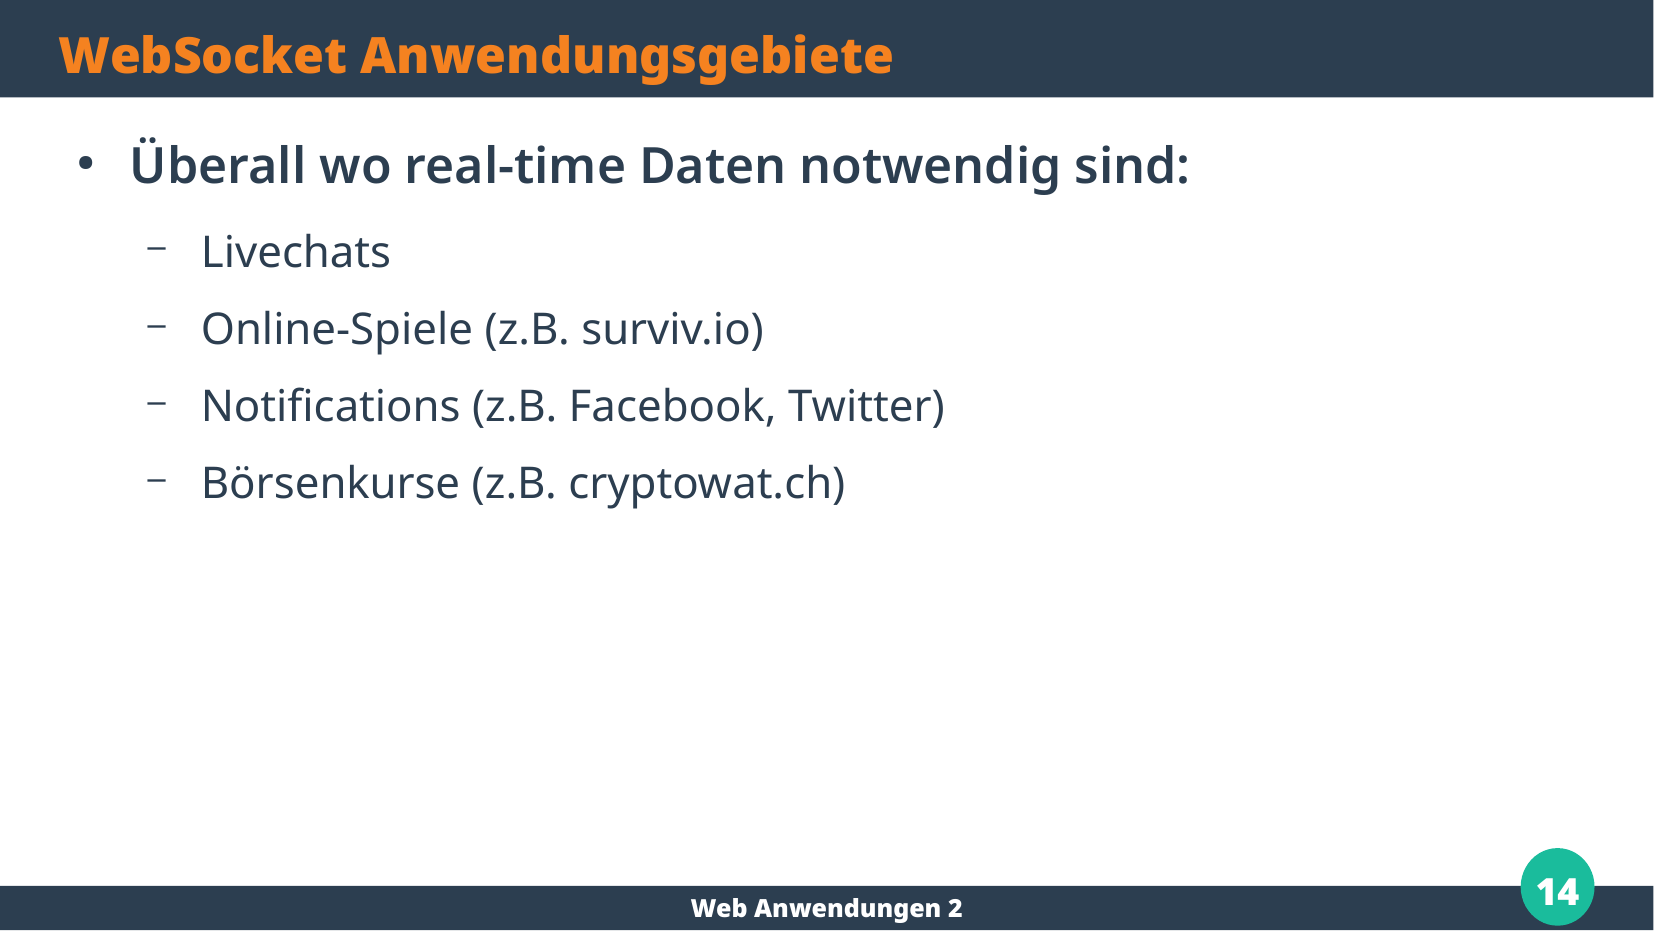

# WebSocket Anwendungsgebiete
Überall wo real-time Daten notwendig sind:
Livechats
Online-Spiele (z.B. surviv.io)
Notifications (z.B. Facebook, Twitter)
Börsenkurse (z.B. cryptowat.ch)
14